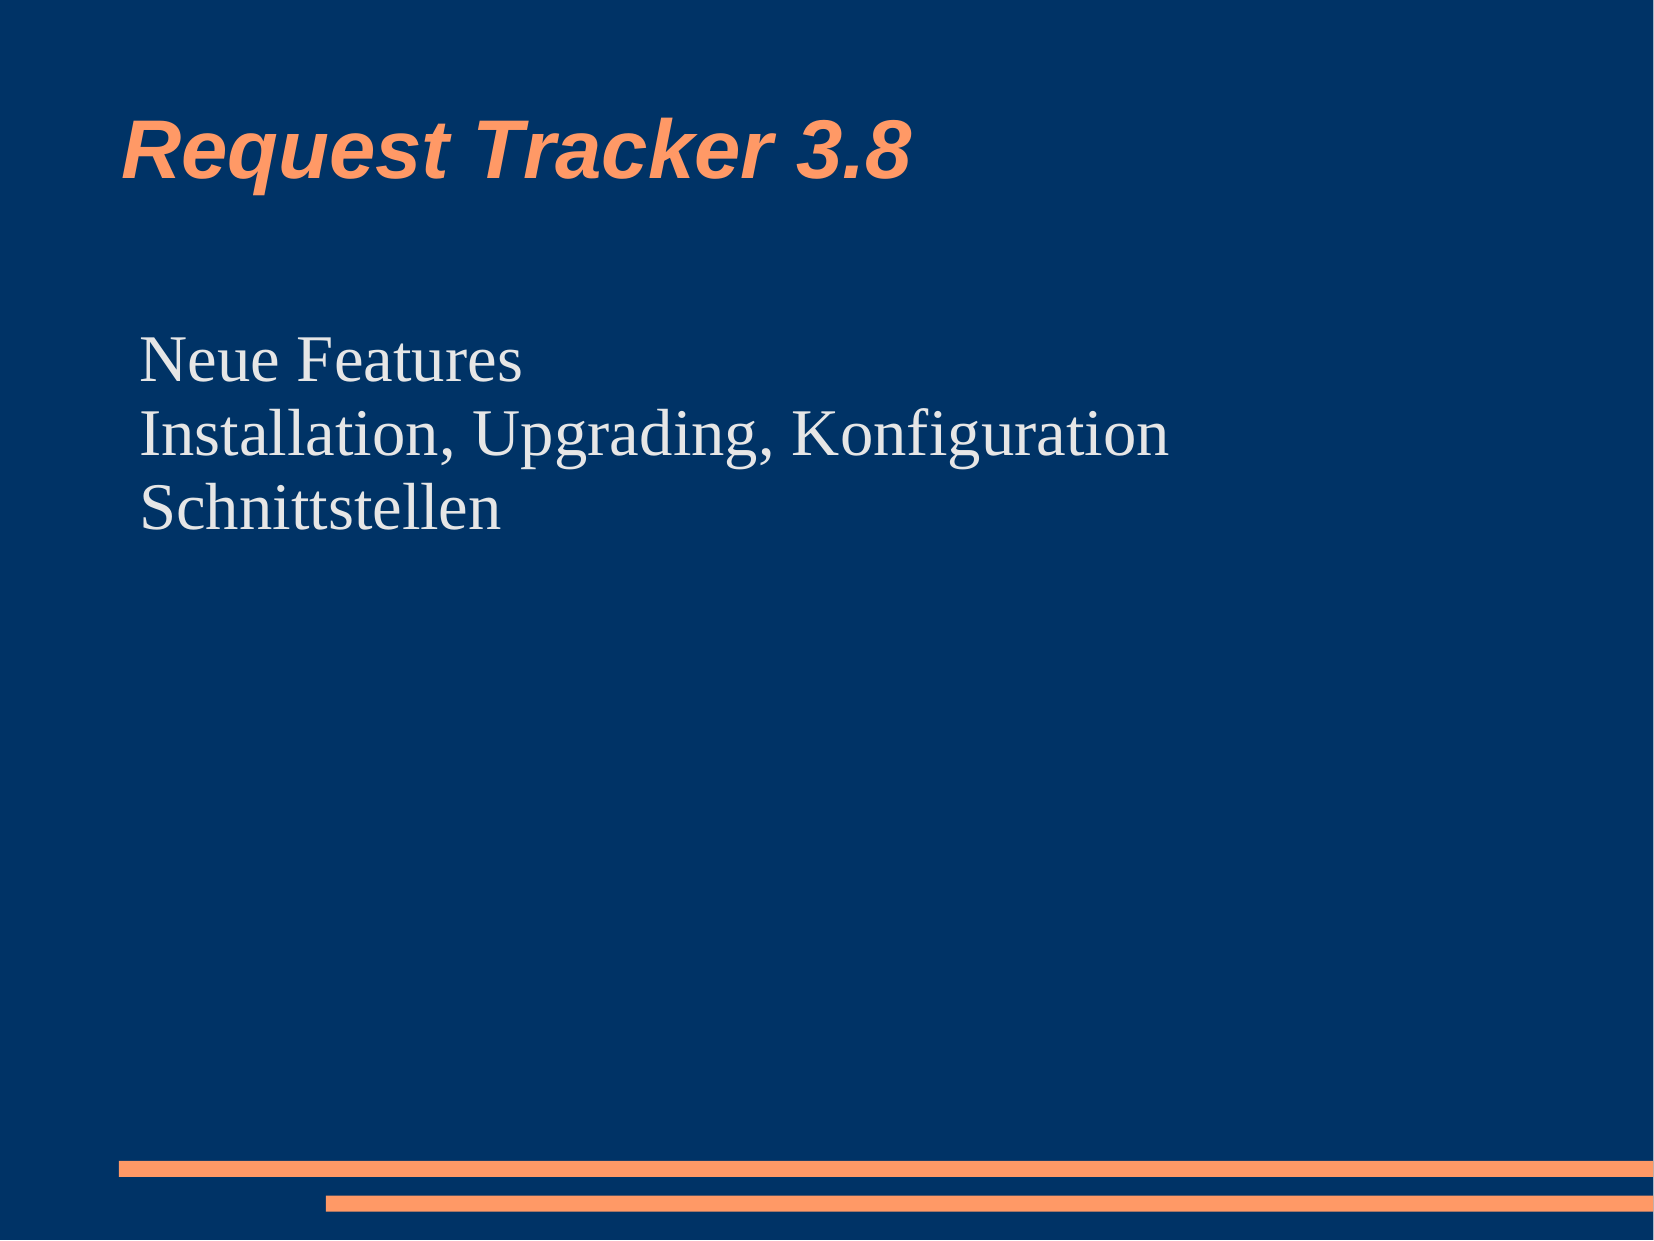

# Request Tracker 3.8
Neue Features
Installation, Upgrading, Konfiguration
Schnittstellen